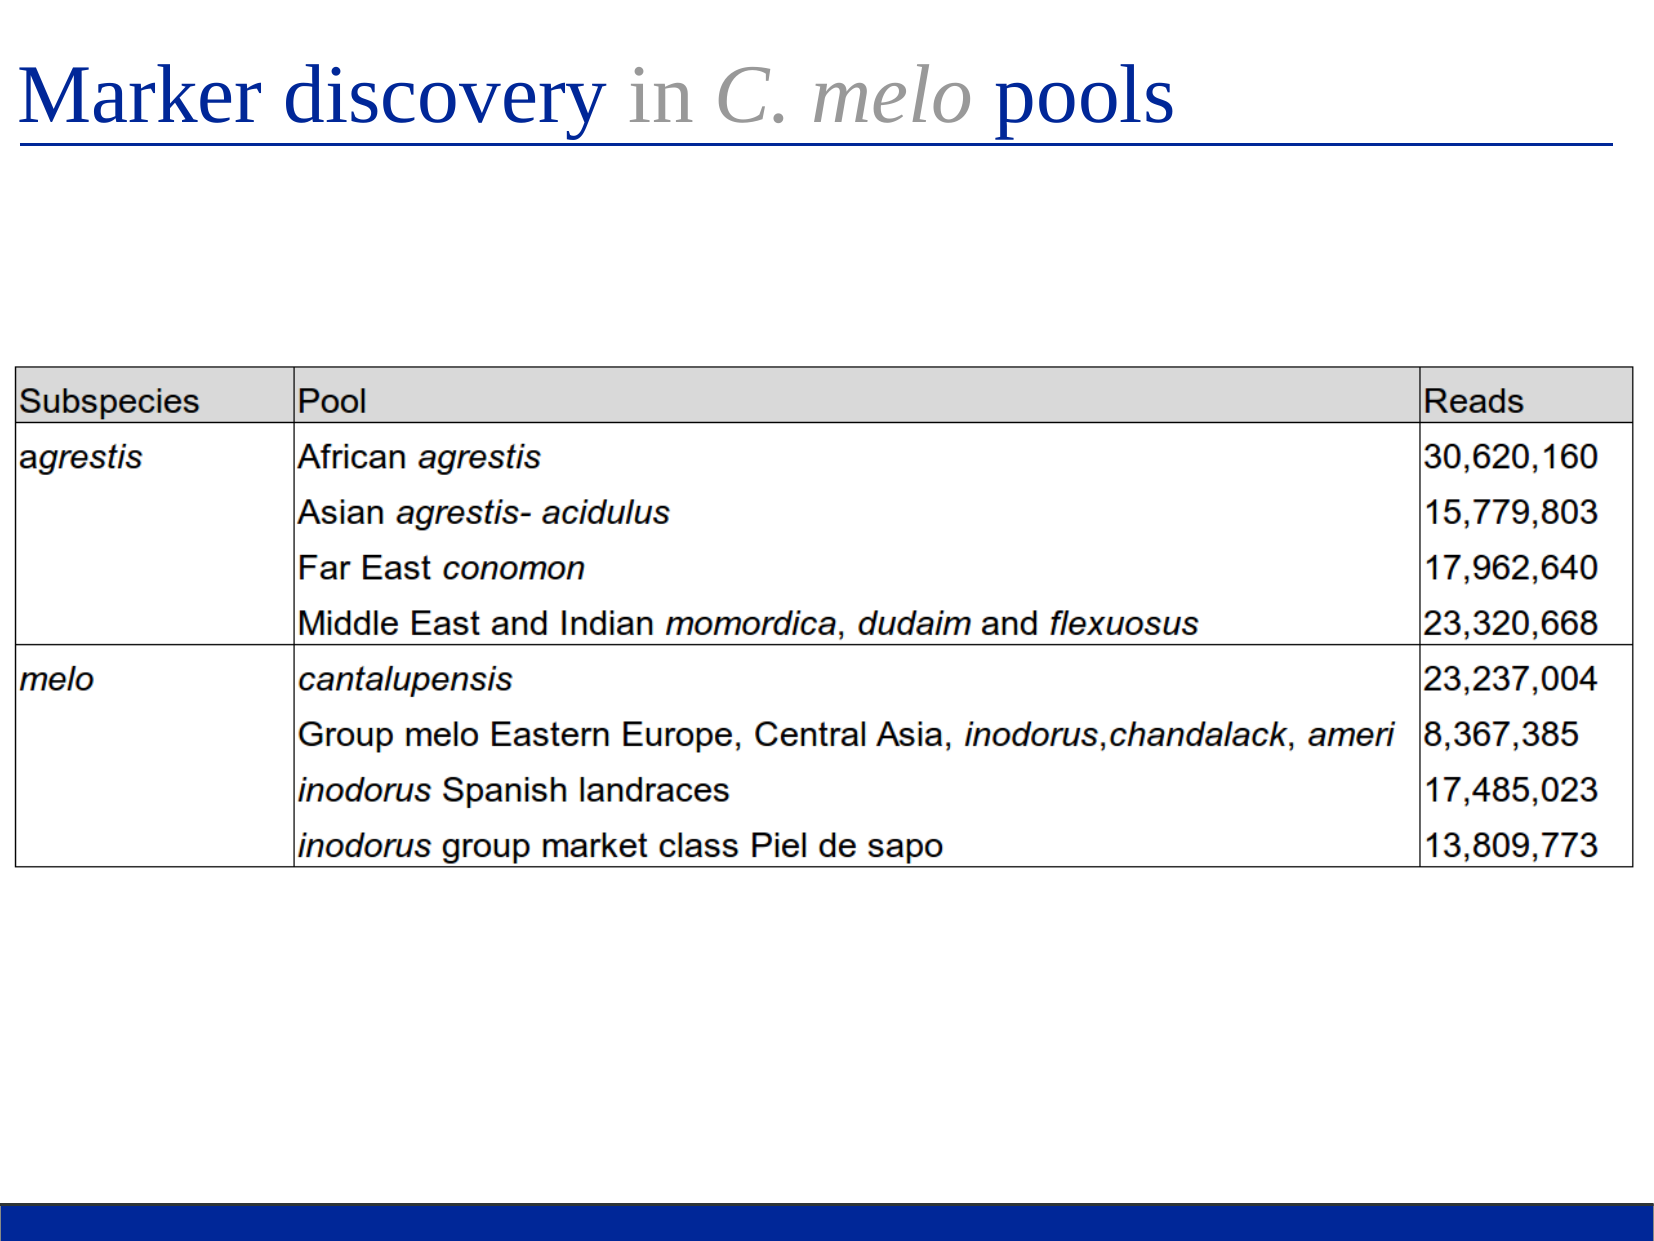

# Marker discovery in C. melo pools